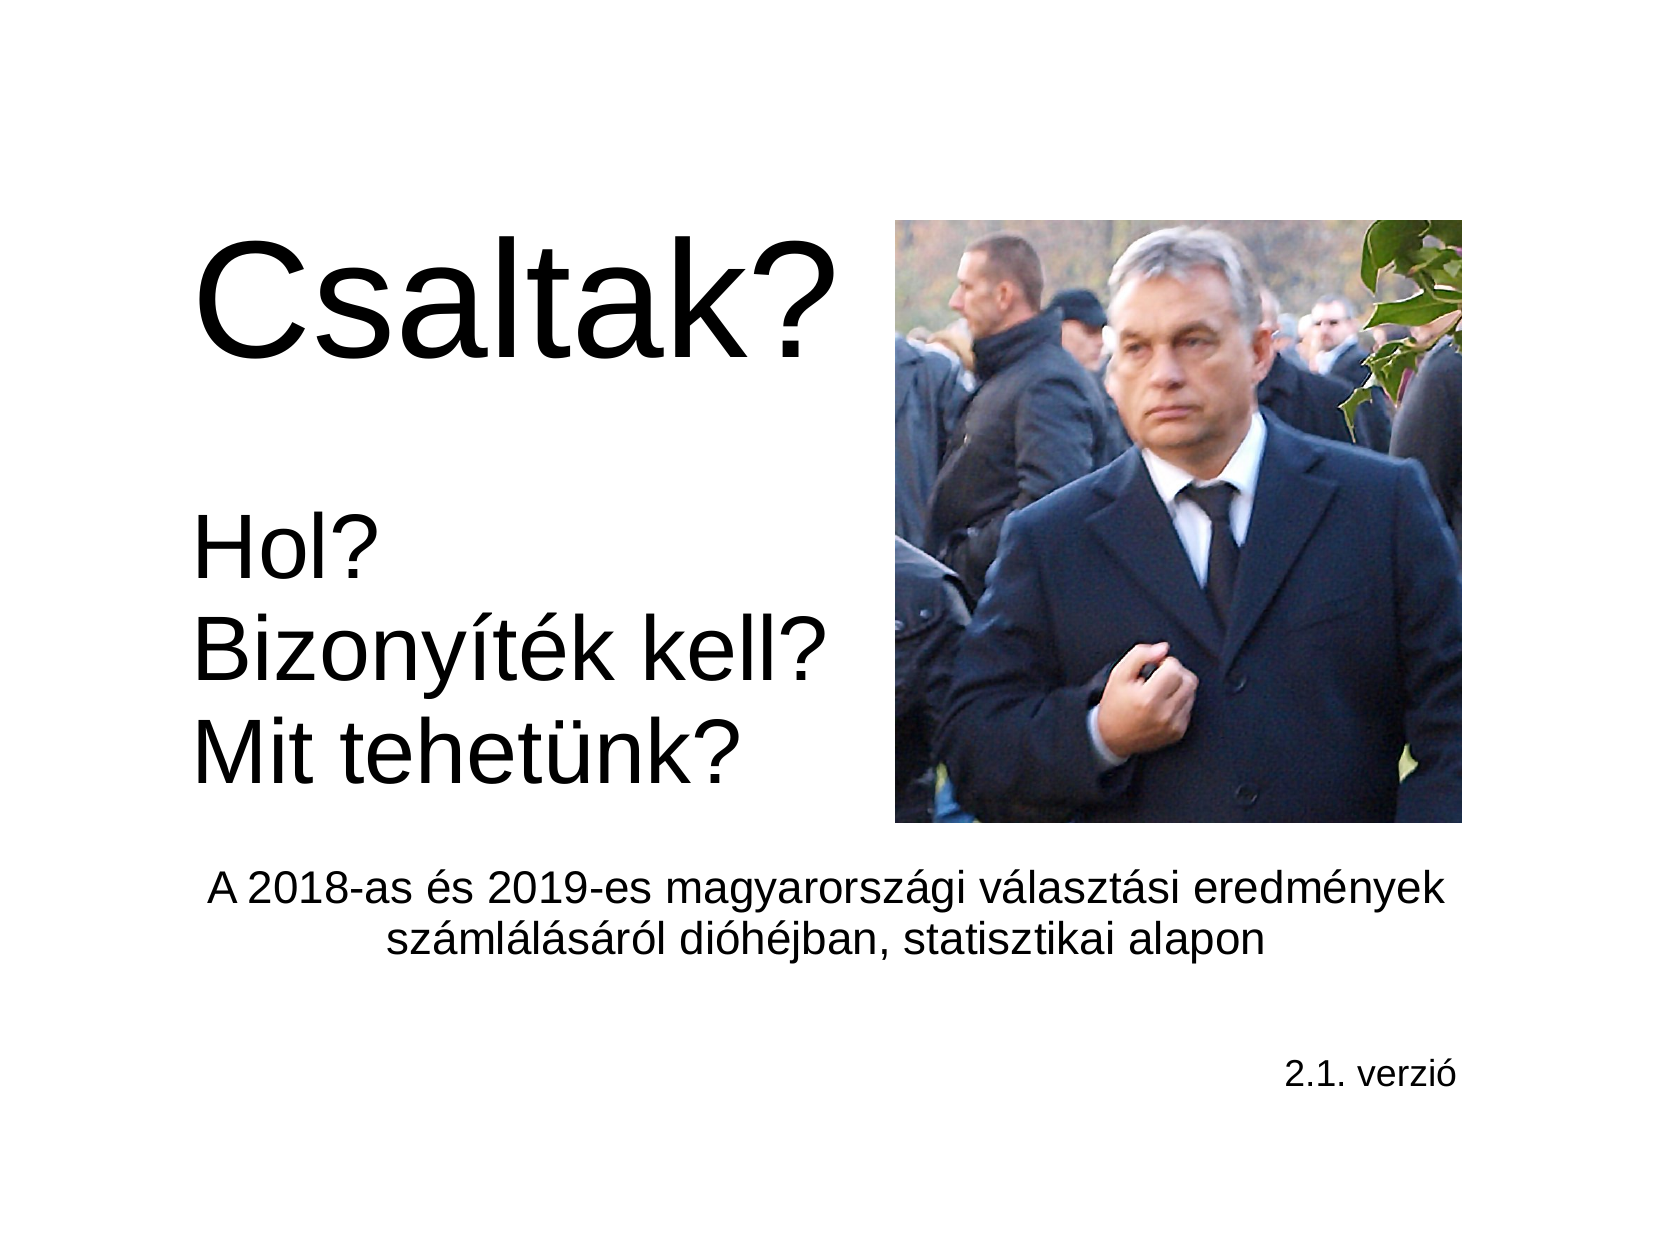

Csaltak?
Hol?
Bizonyíték kell?
Mit tehetünk?
# A 2018-as és 2019-es magyarországi választási eredmények számlálásáról dióhéjban, statisztikai alapon
2.1. verzió